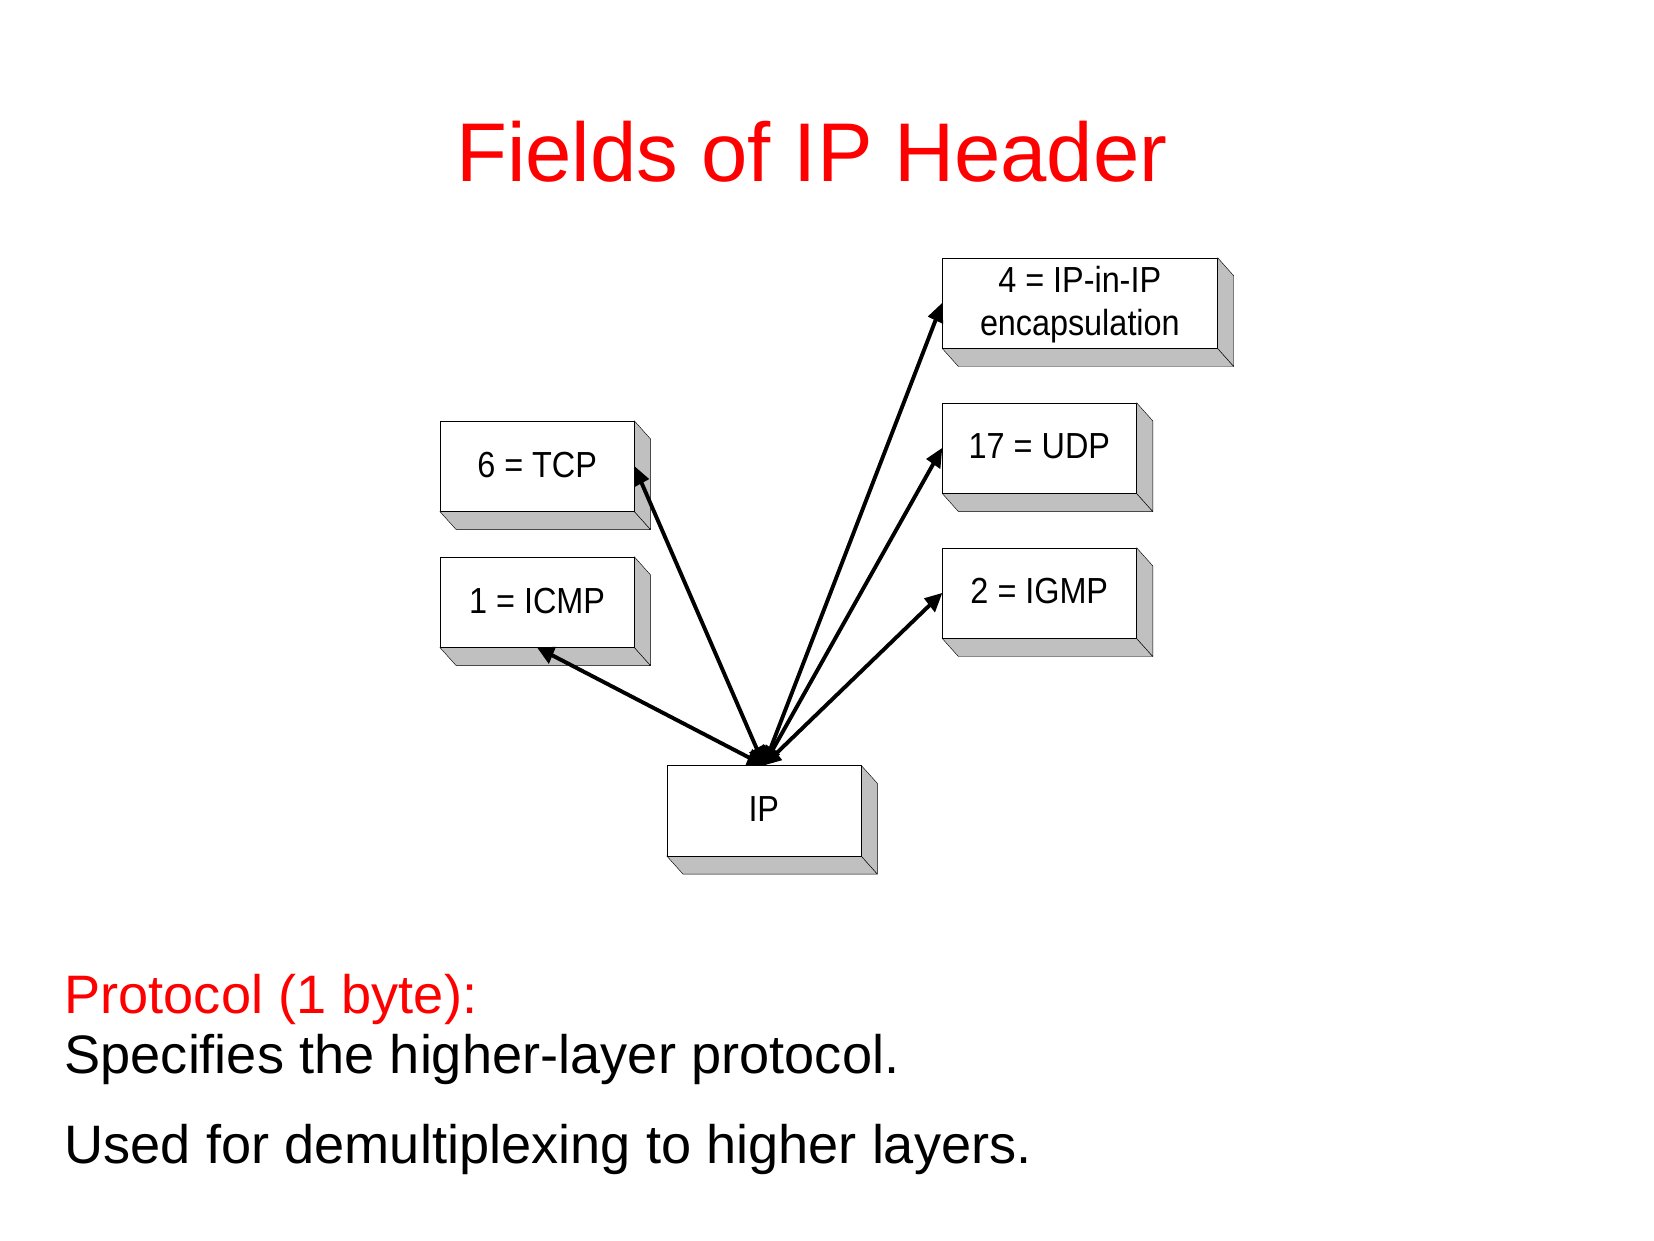

# Fields of IP Header
Protocol (1 byte):
Specifies the higher-layer protocol.
Used for demultiplexing to higher layers.